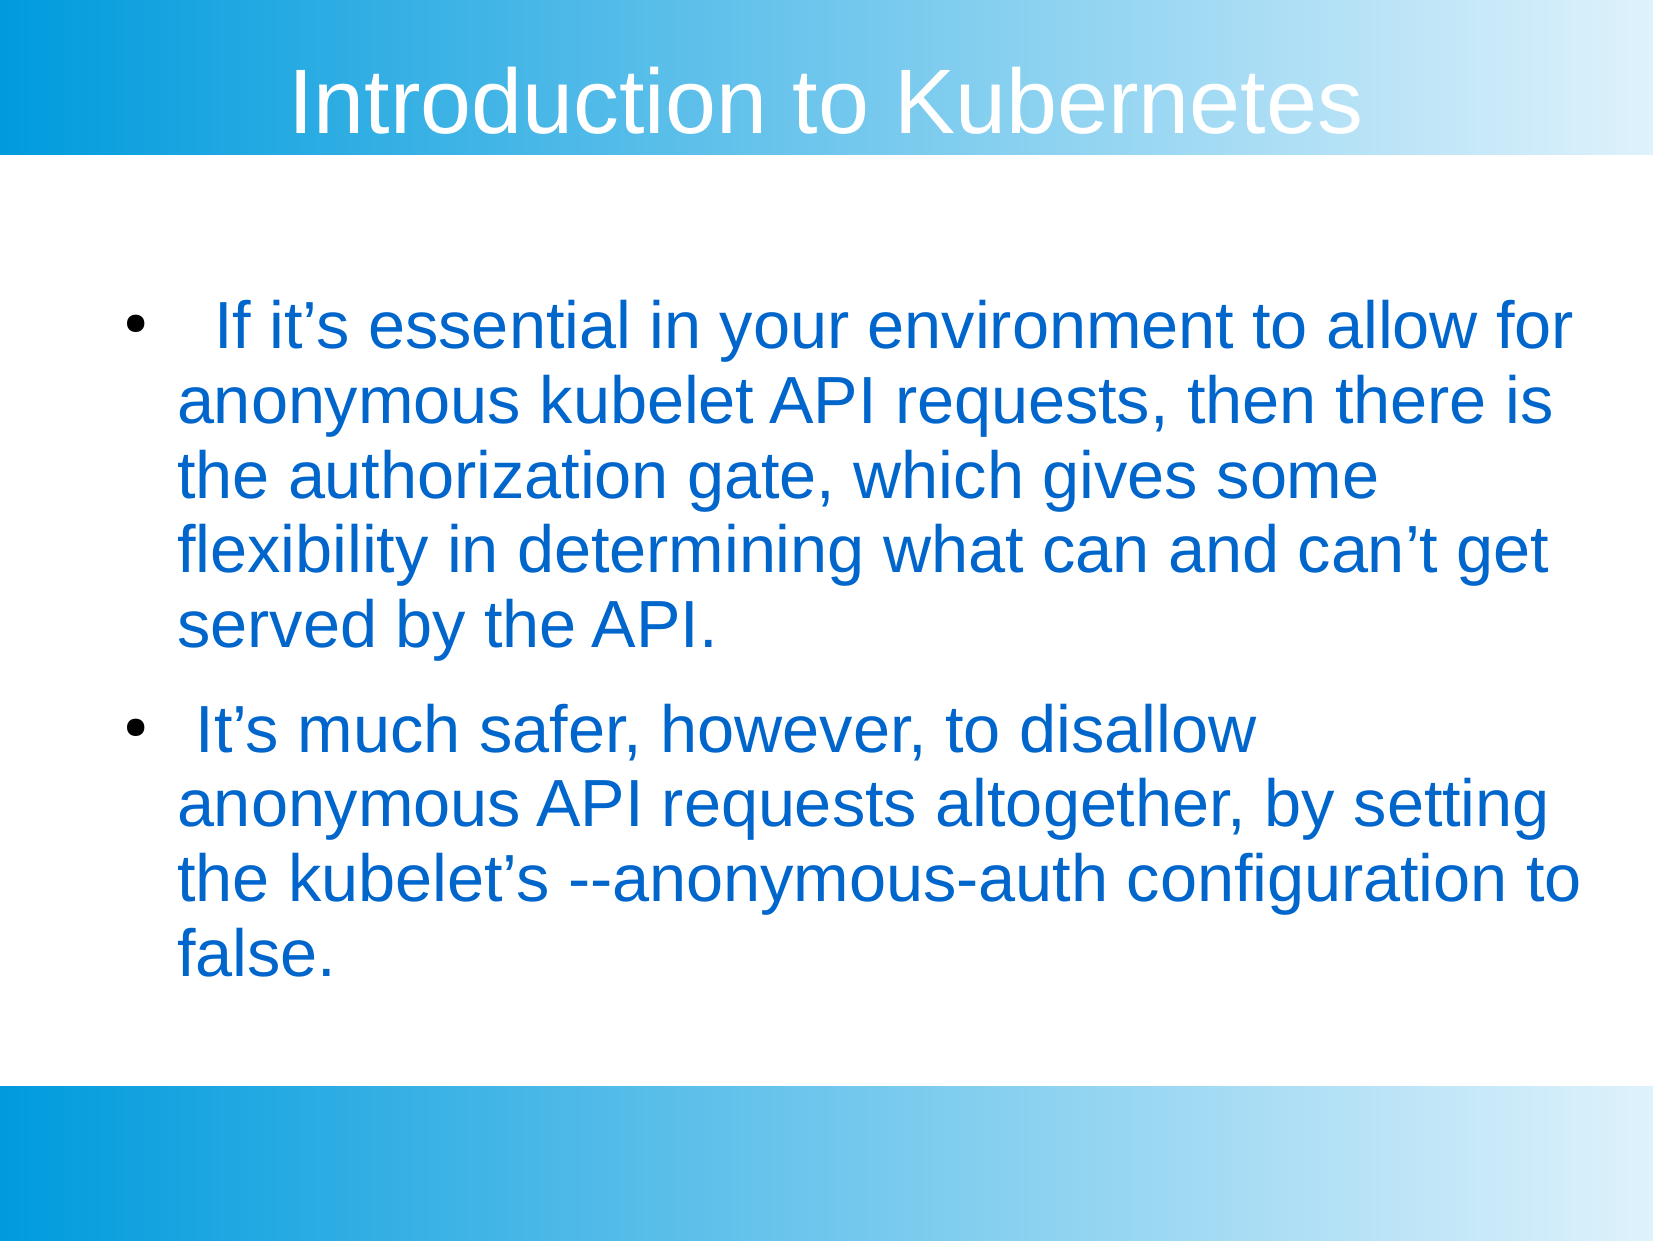

# Introduction to Kubernetes
 If it’s essential in your environment to allow for anonymous kubelet API requests, then there is the authorization gate, which gives some flexibility in determining what can and can’t get served by the API.
 It’s much safer, however, to disallow anonymous API requests altogether, by setting the kubelet’s --anonymous-auth configuration to false.